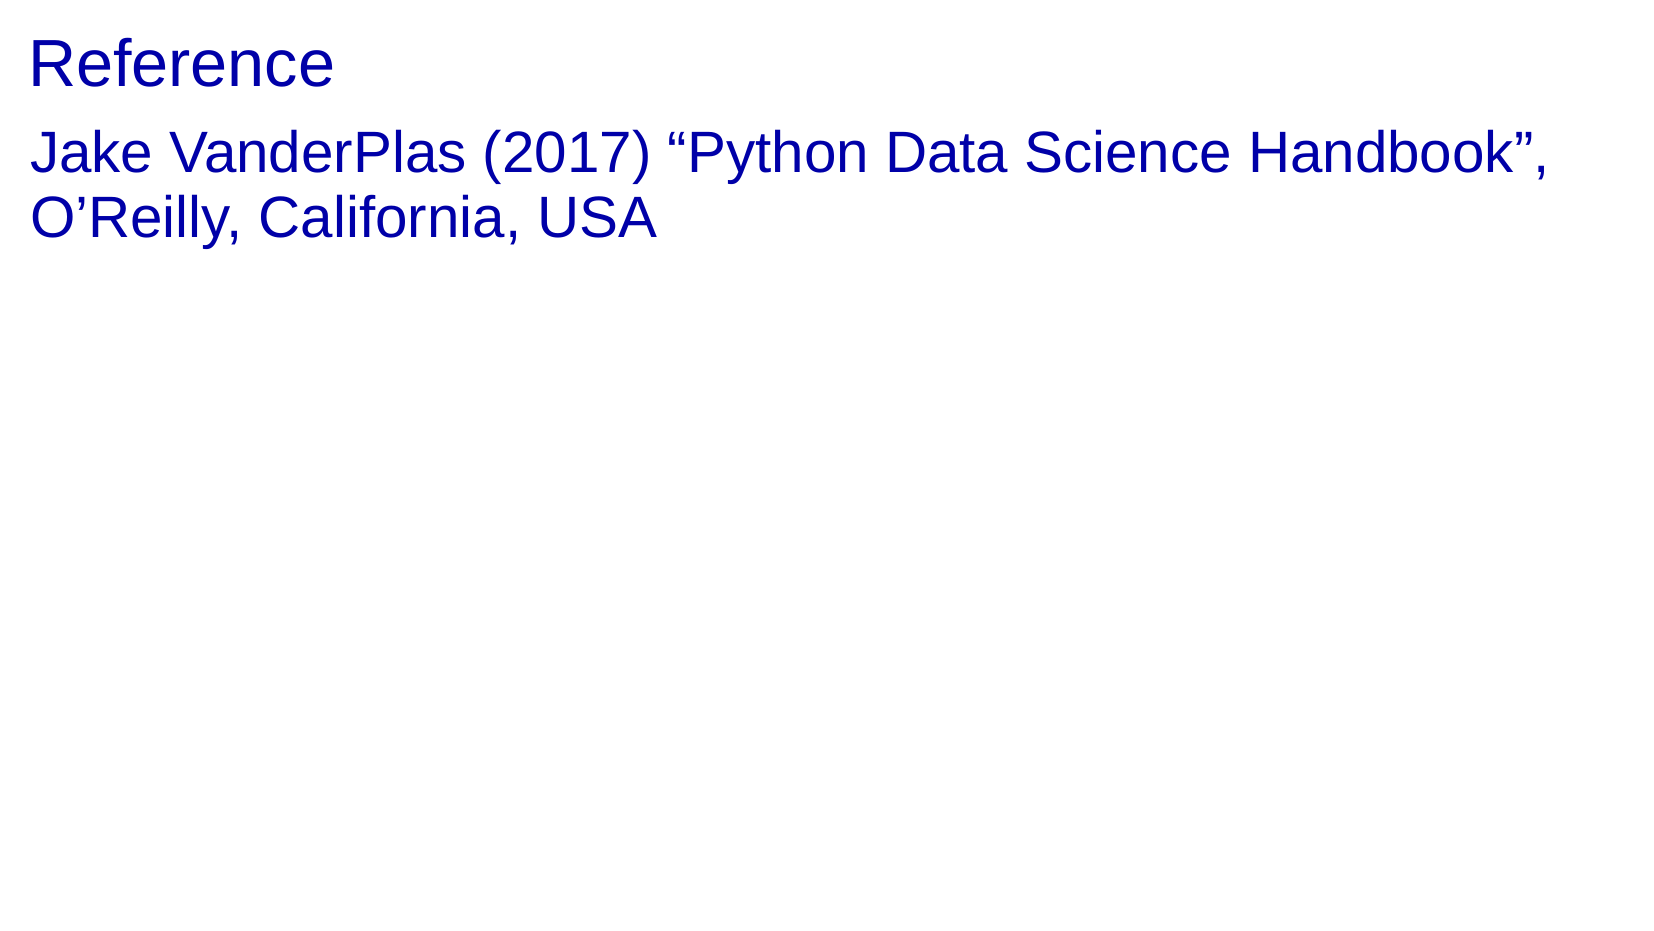

# Reference
Jake VanderPlas (2017) “Python Data Science Handbook”, O’Reilly, California, USA